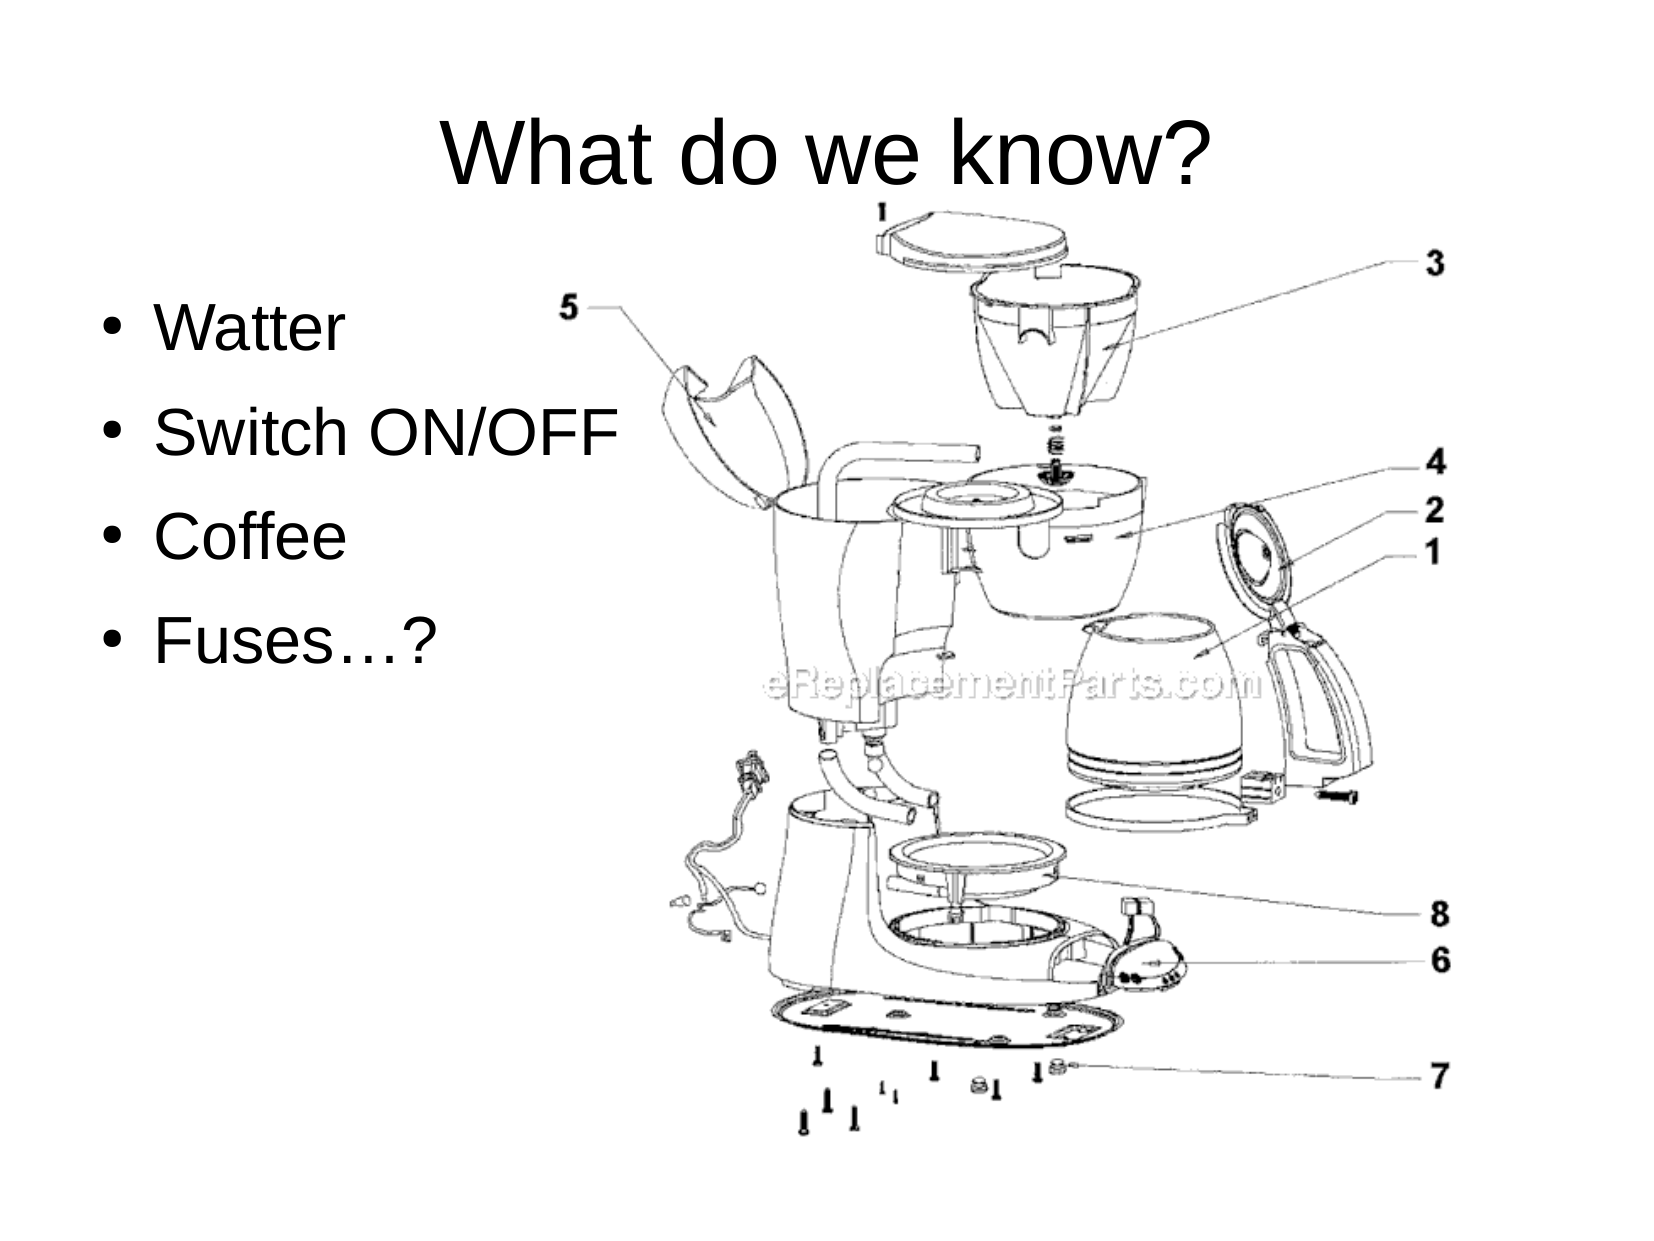

# What do we know?
Watter
Switch ON/OFF
Coffee
Fuses…?